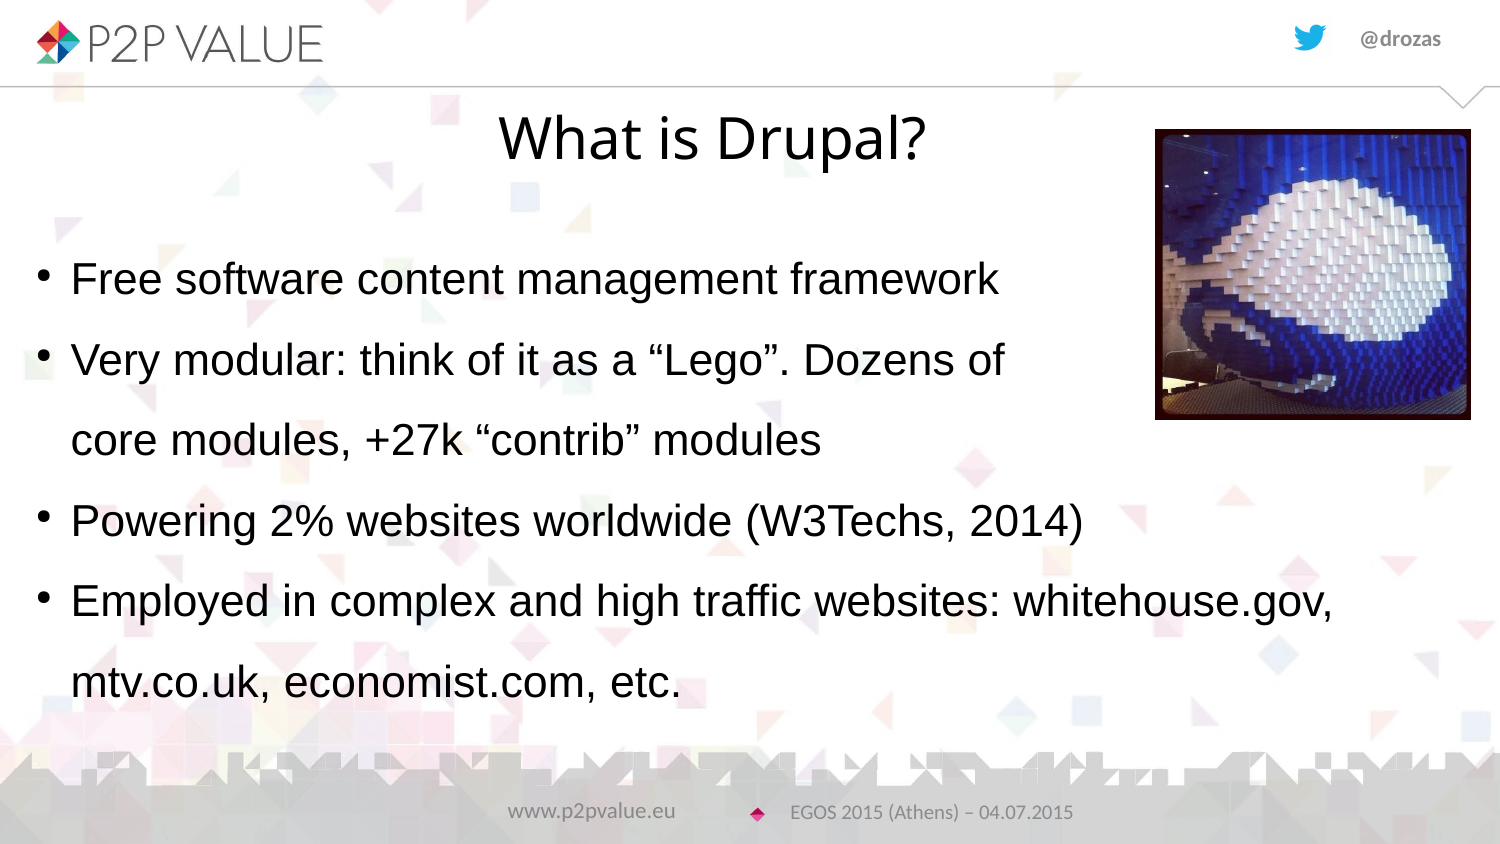

@drozas
# What is Drupal?
Free software content management framework
Very modular: think of it as a “Lego”. Dozens of
core modules, +27k “contrib” modules
Powering 2% websites worldwide (W3Techs, 2014)
Employed in complex and high traffic websites: whitehouse.gov, mtv.co.uk, economist.com, etc.
6
EGOS 2015 (Athens) – 04.07.2015
www.p2pvalue.eu